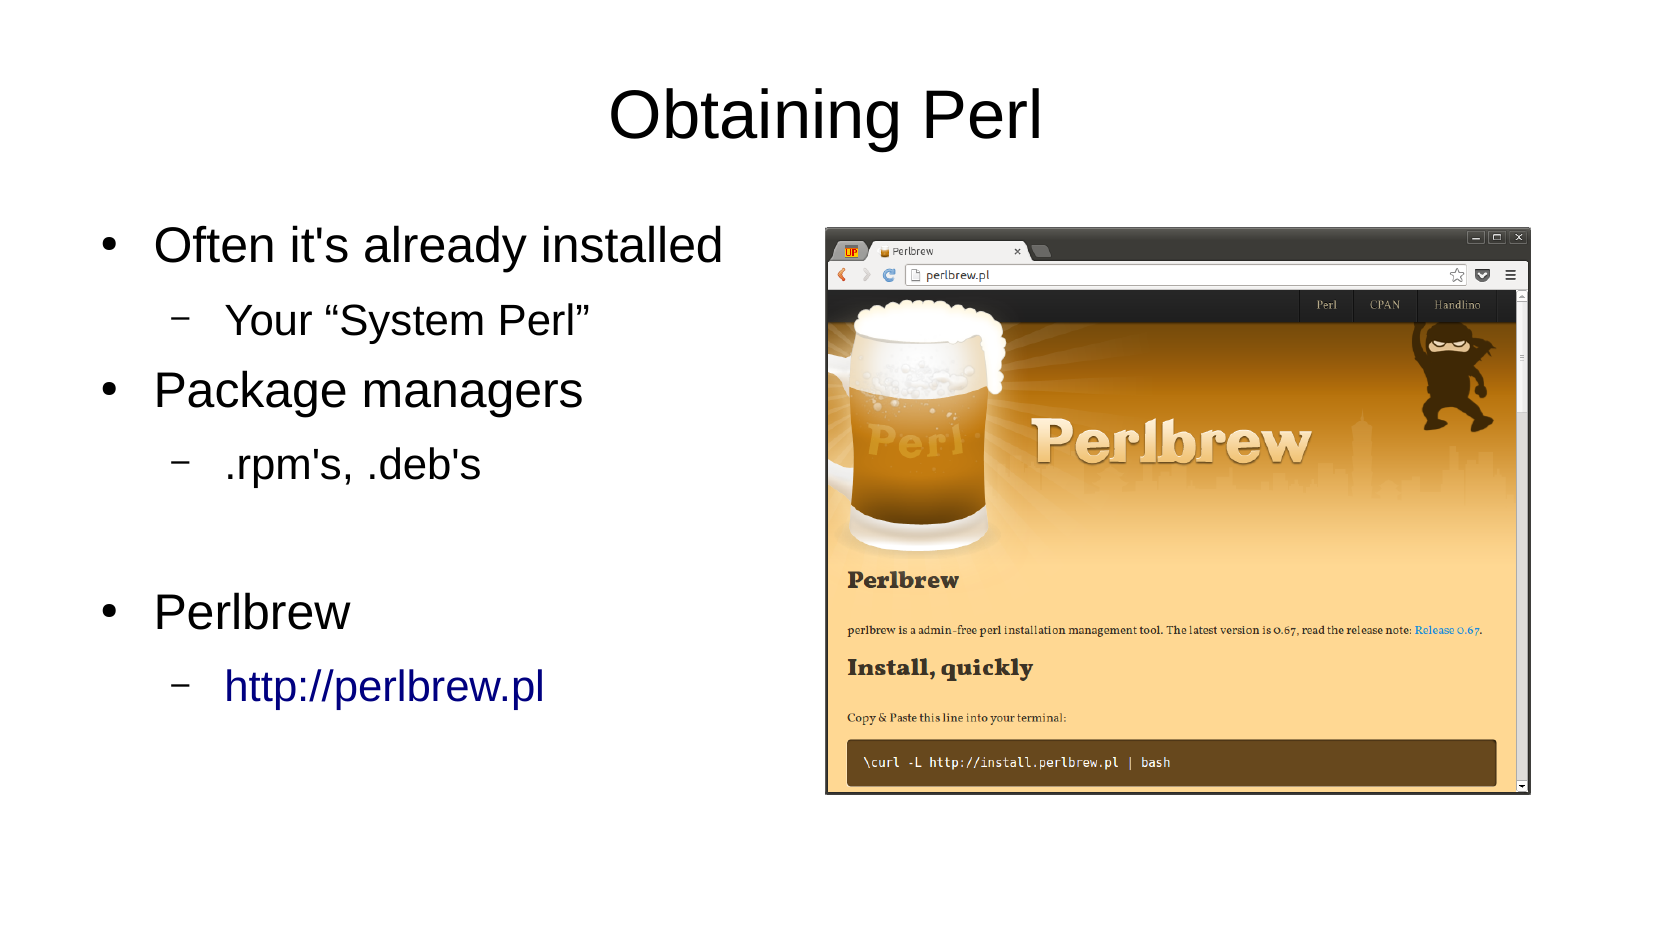

# Obtaining Perl
Often it's already installed
Your “System Perl”
Package managers
.rpm's, .deb's
Perlbrew
http://perlbrew.pl